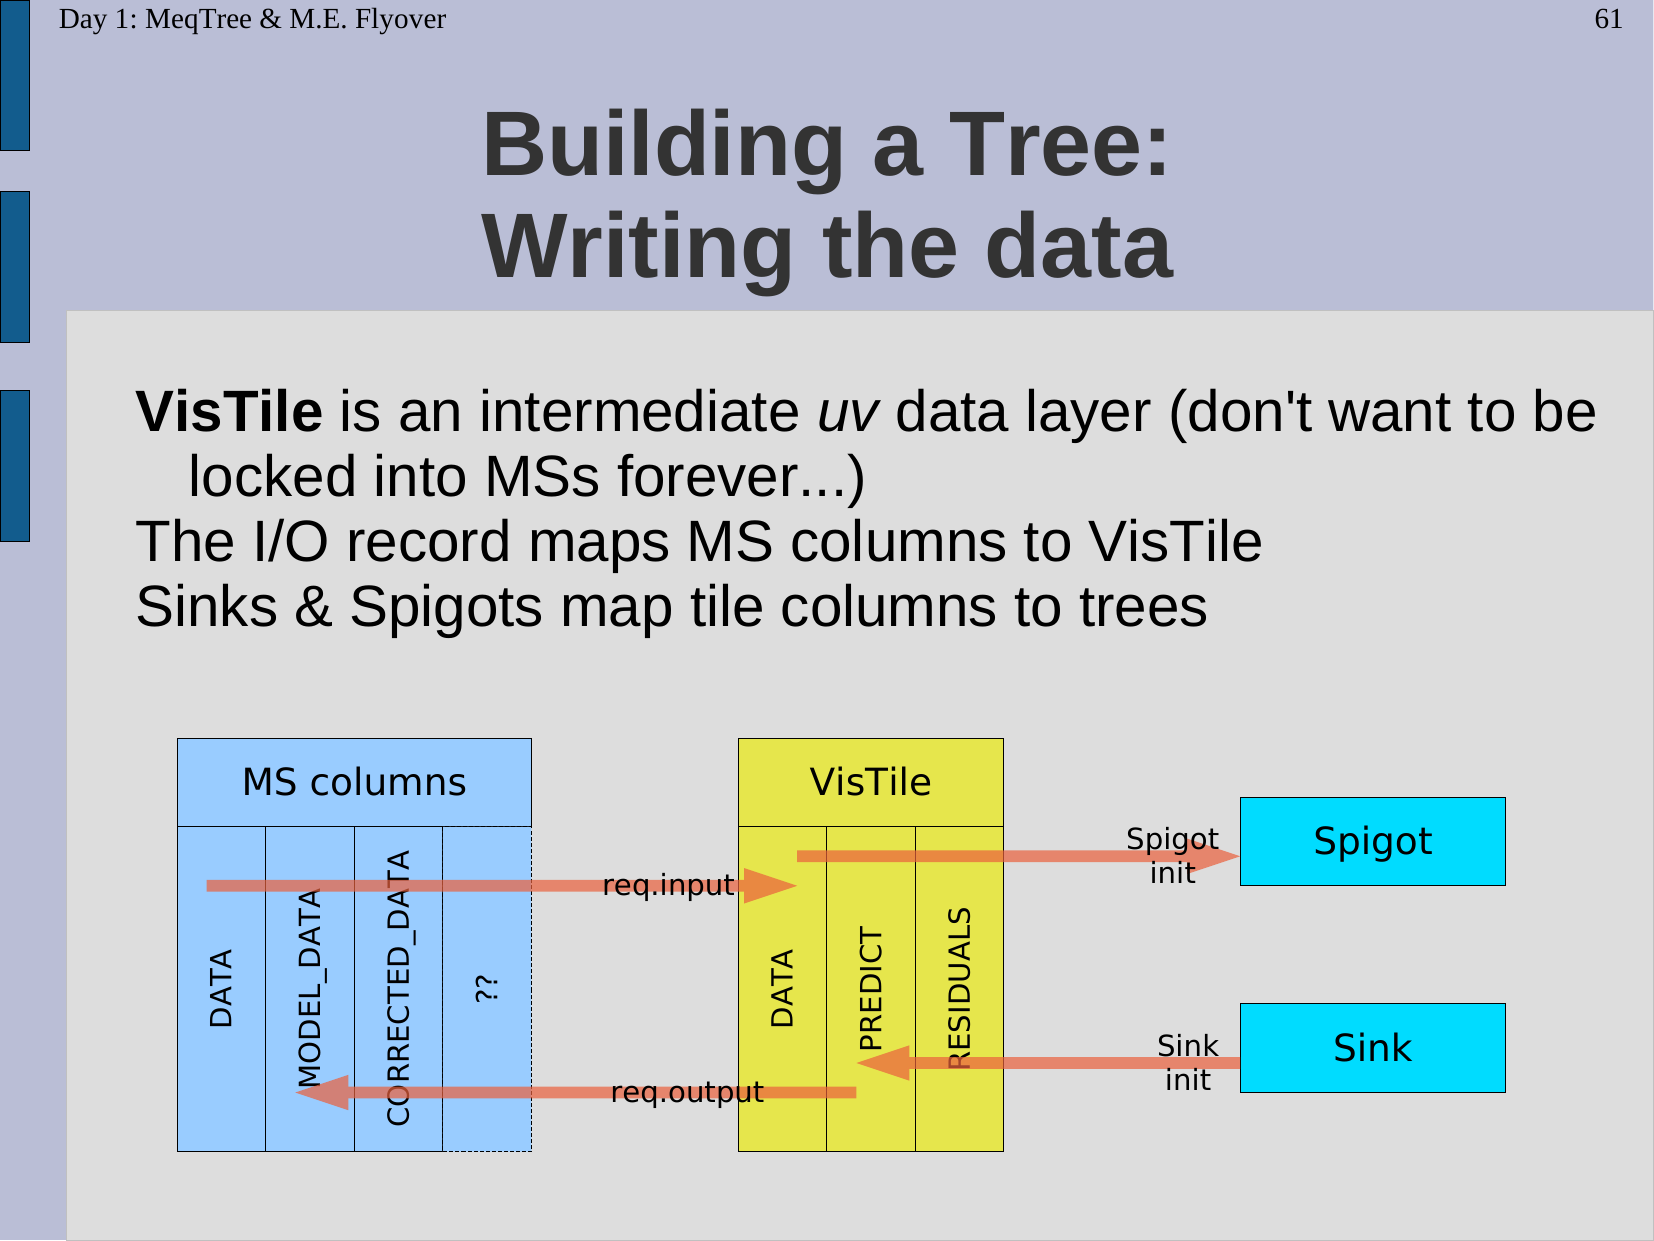

Day 1: MeqTree & M.E. Flyover
61
# Building a Tree: Writing the data
VisTile is an intermediate uv data layer (don't want to be locked into MSs forever...)
The I/O record maps MS columns to VisTile
Sinks & Spigots map tile columns to trees
MS columns
DATA
MODEL_DATA
CORRECTED_DATA
??
VisTile
DATA
PREDICT
RESIDUALS
Spigot
Spigot
init
req.input
Sink
Sink
init
req.output